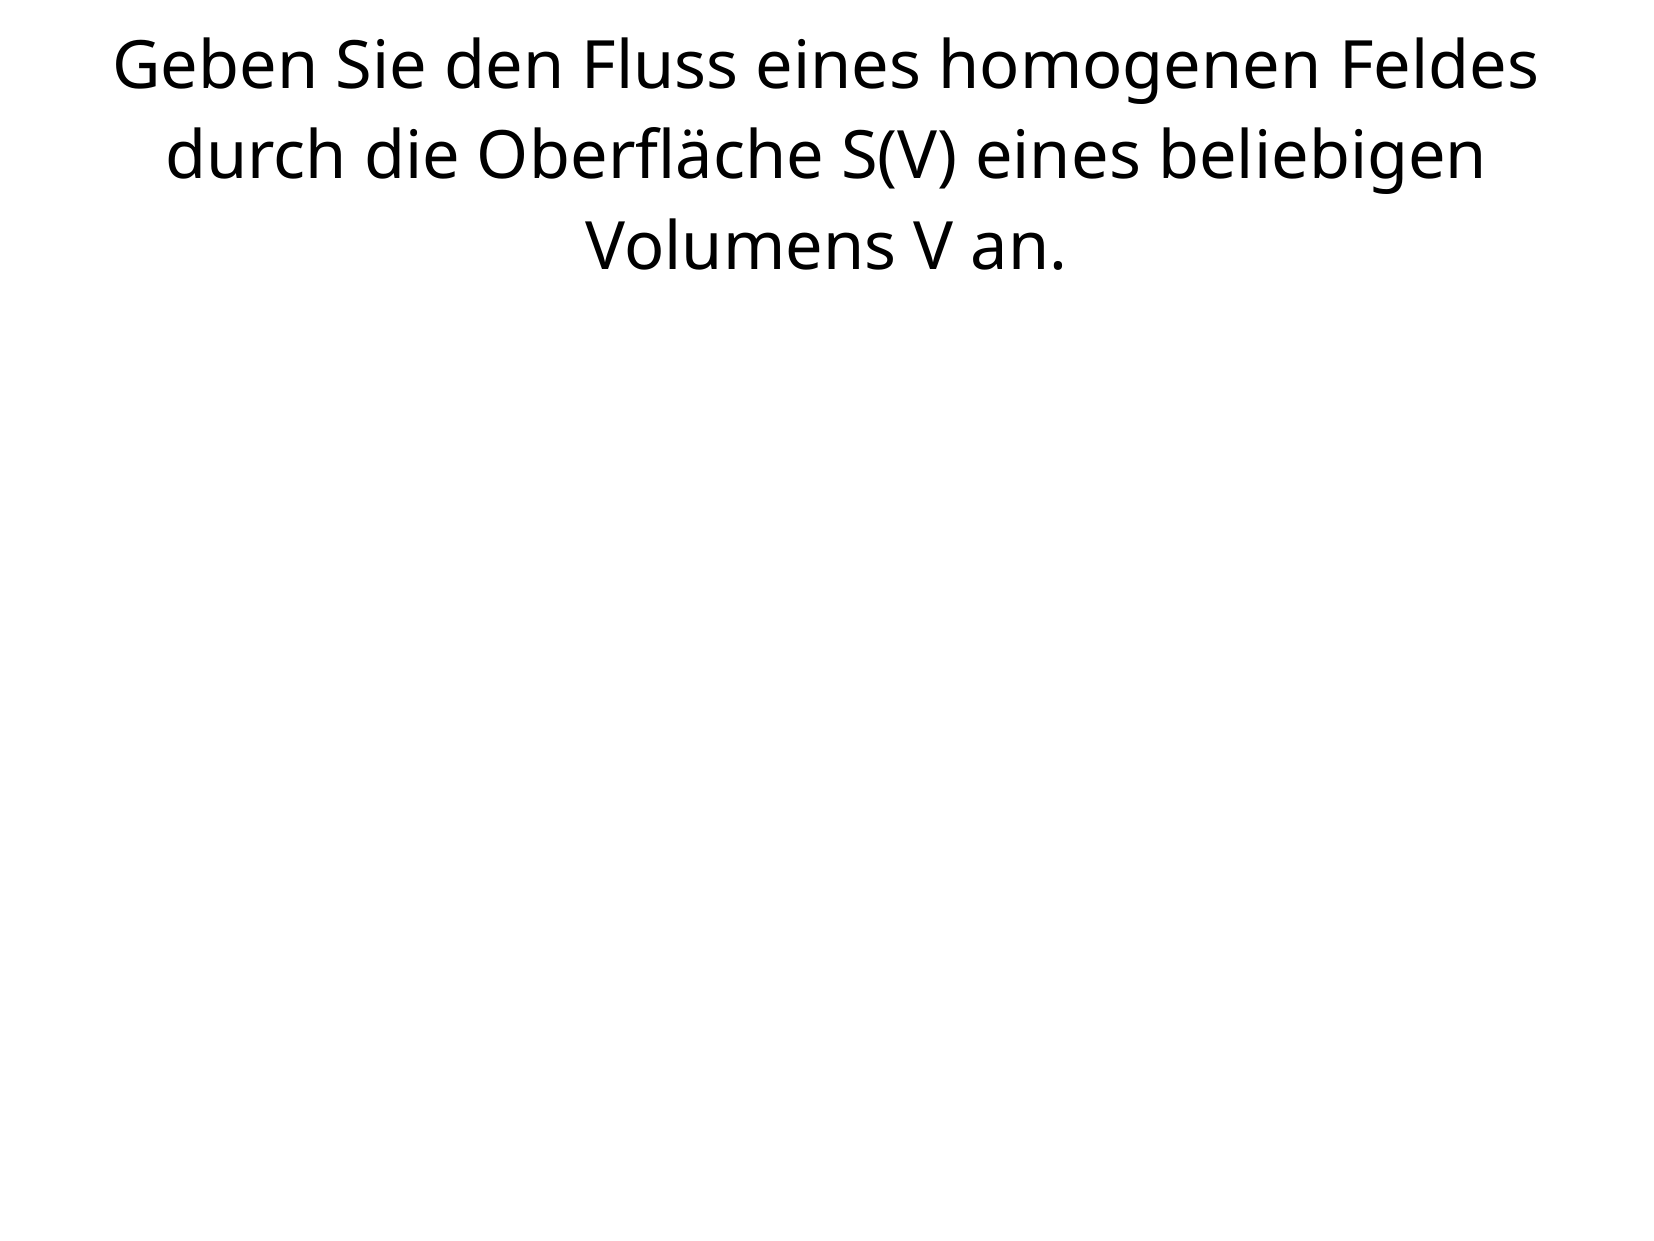

# Geben Sie den Fluss eines homogenen Feldes durch die Oberfläche S(V) eines beliebigen Volumens V an.